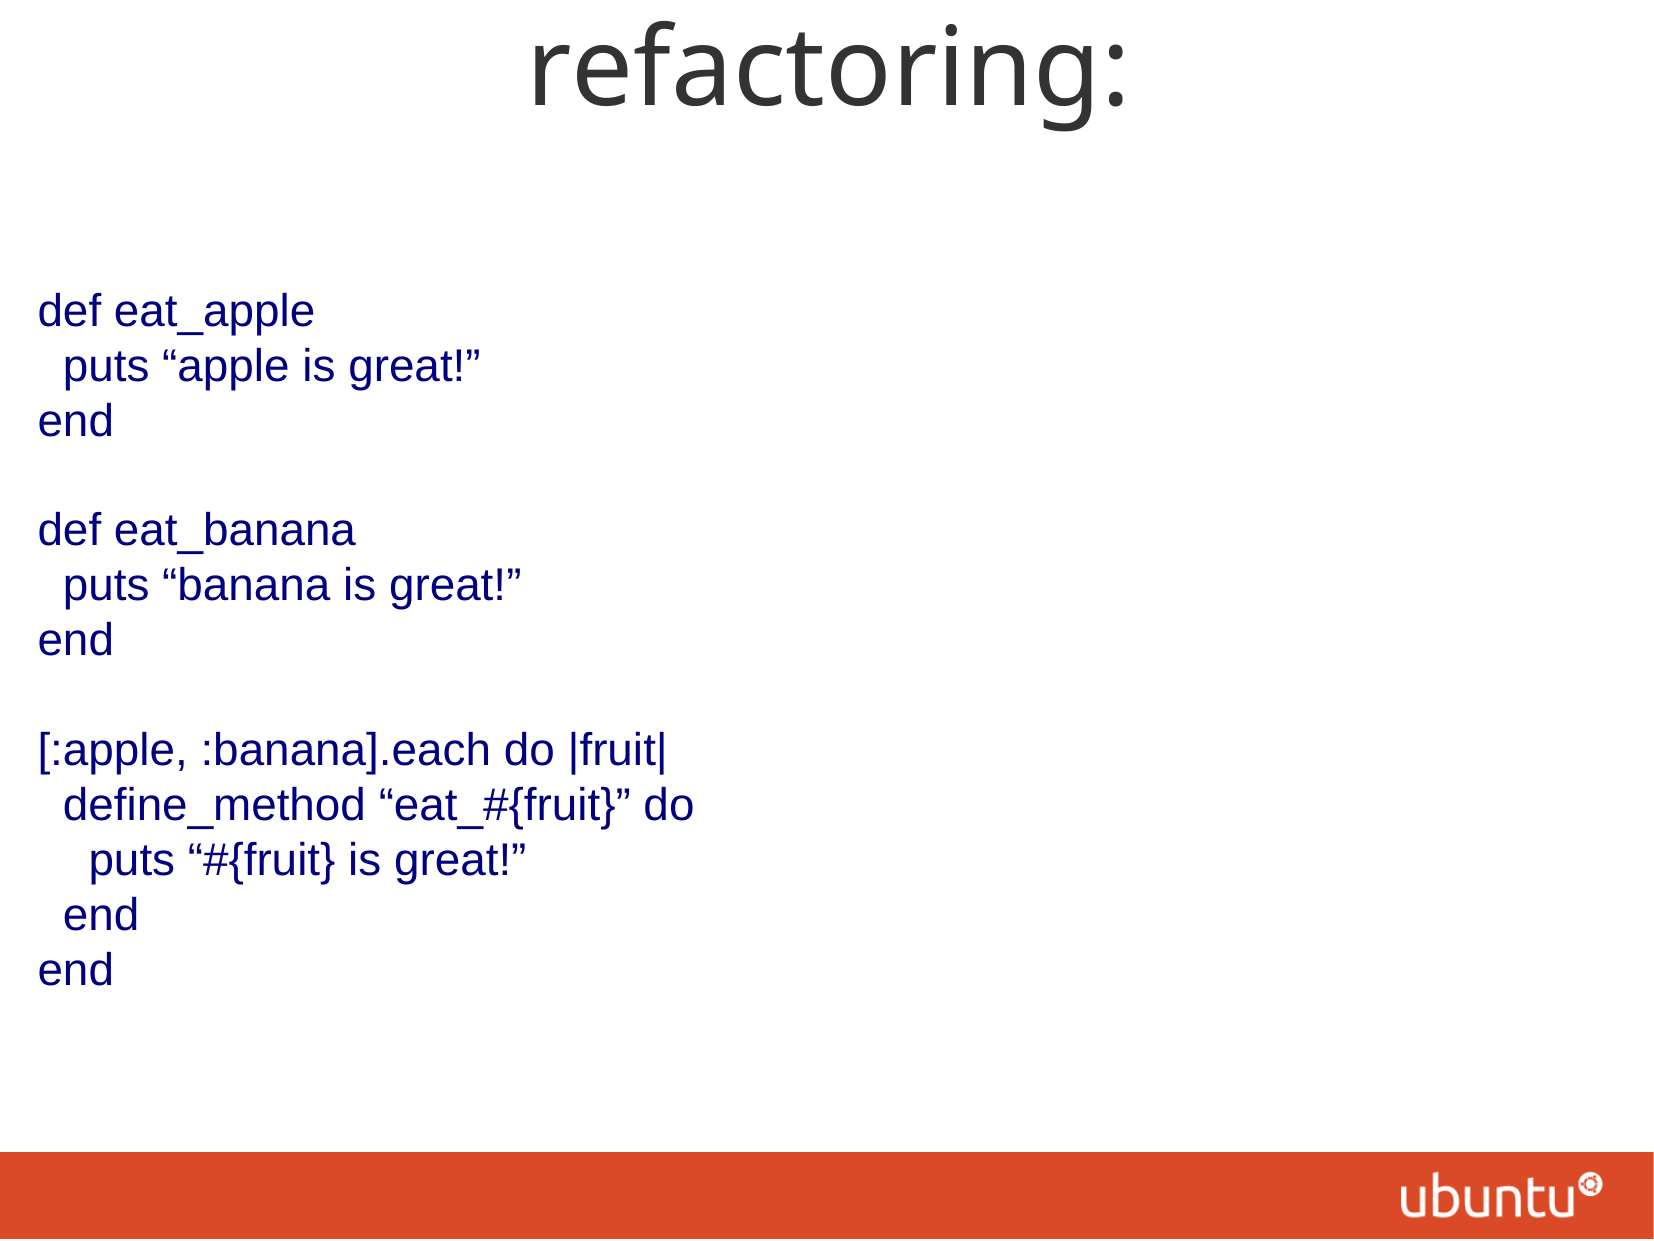

# refactoring:
def eat_apple
 puts “apple is great!”
end
def eat_banana
 puts “banana is great!”
end
[:apple, :banana].each do |fruit|
 define_method “eat_#{fruit}” do
 puts “#{fruit} is great!”
 end
end